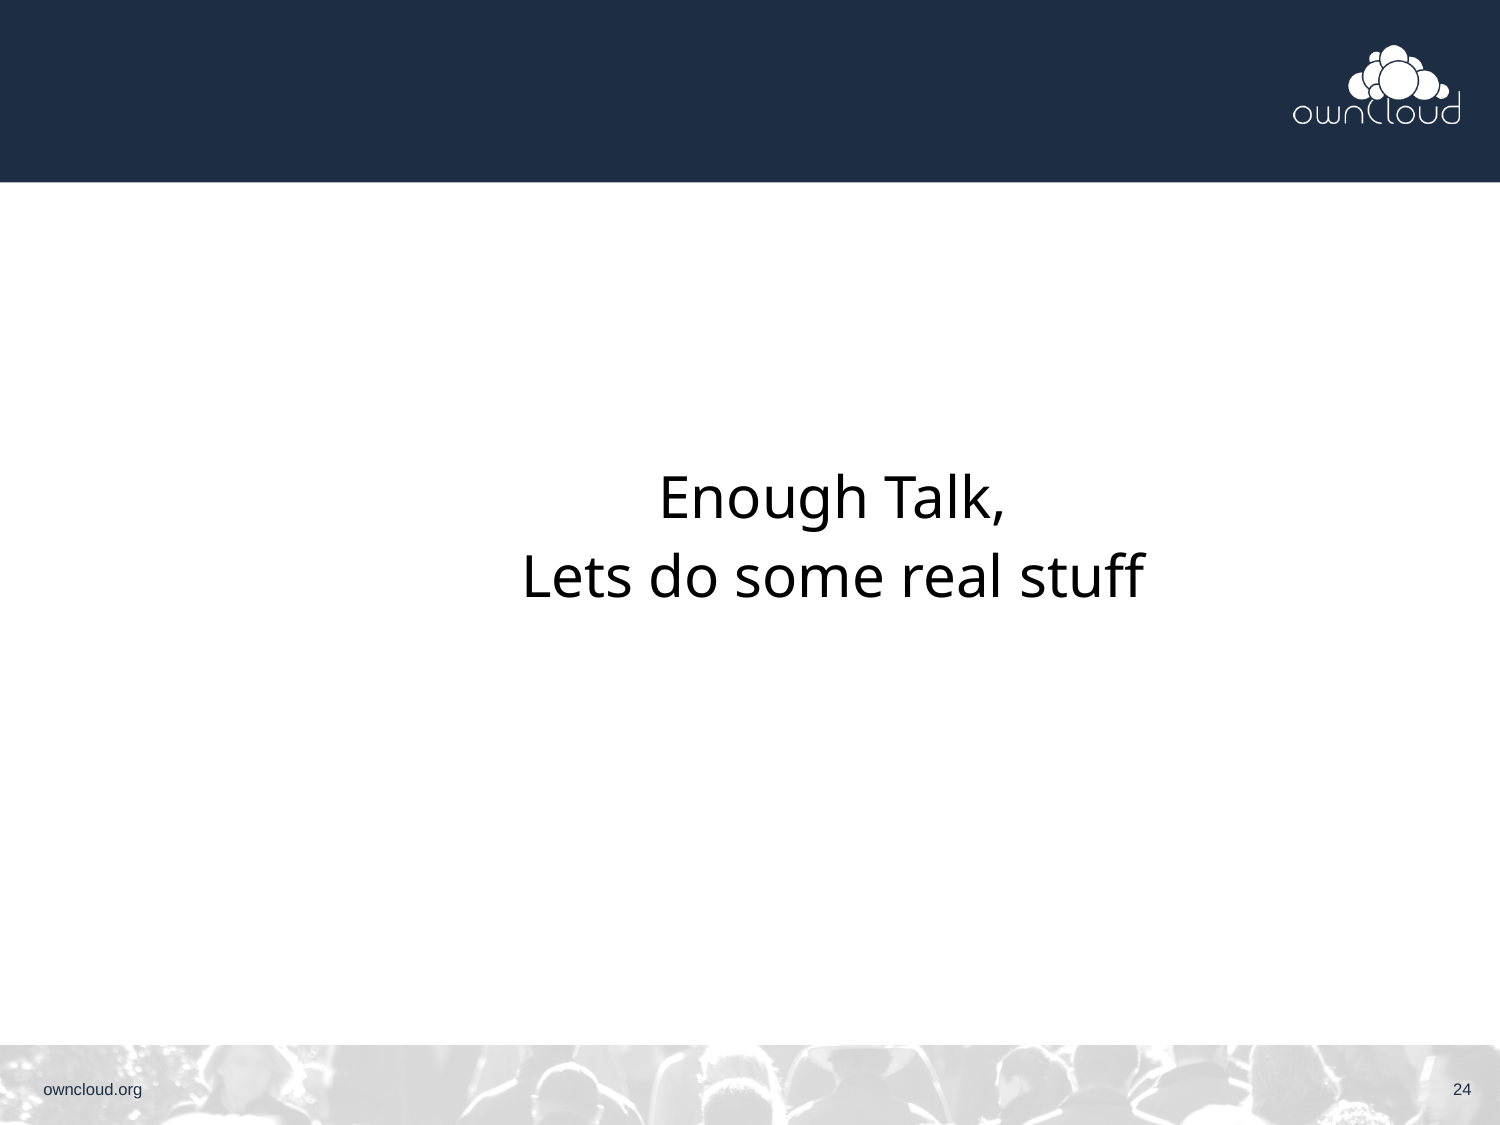

Enough Talk,
Lets do some real stuff